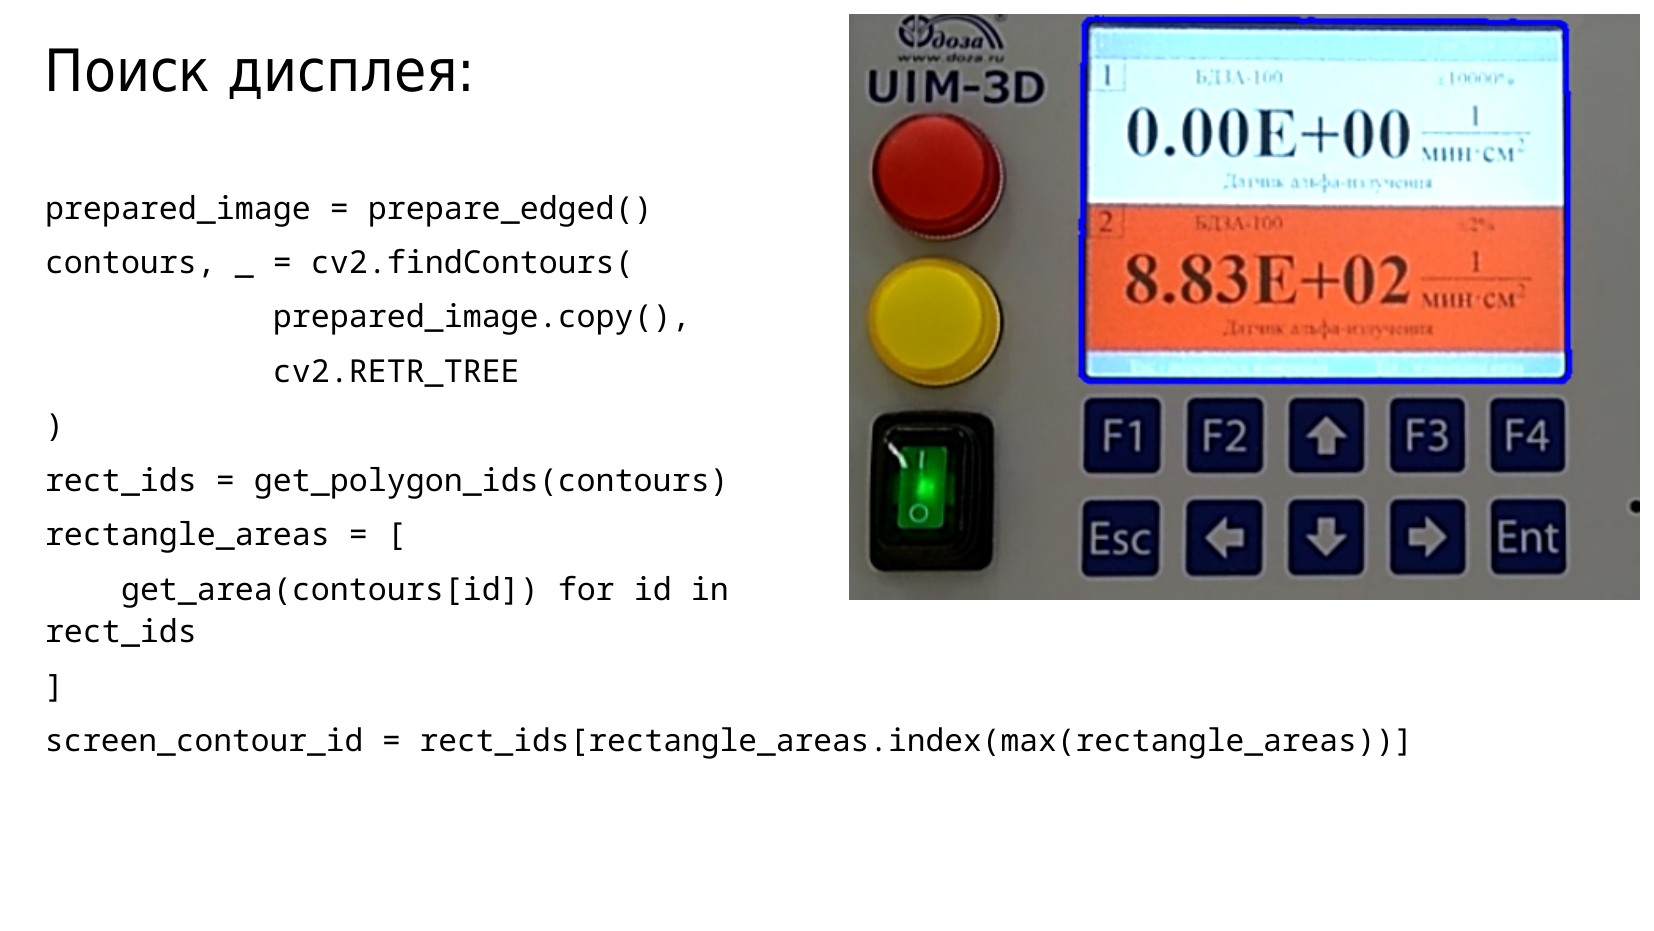

Поиск дисплея:
# prepared_image = prepare_edged()
contours, _ = cv2.findContours(
 prepared_image.copy(),
 cv2.RETR_TREE
)
rect_ids = get_polygon_ids(contours)
rectangle_areas = [
 get_area(contours[id]) for id in rect_ids
]
screen_contour_id = rect_ids[rectangle_areas.index(max(rectangle_areas))]